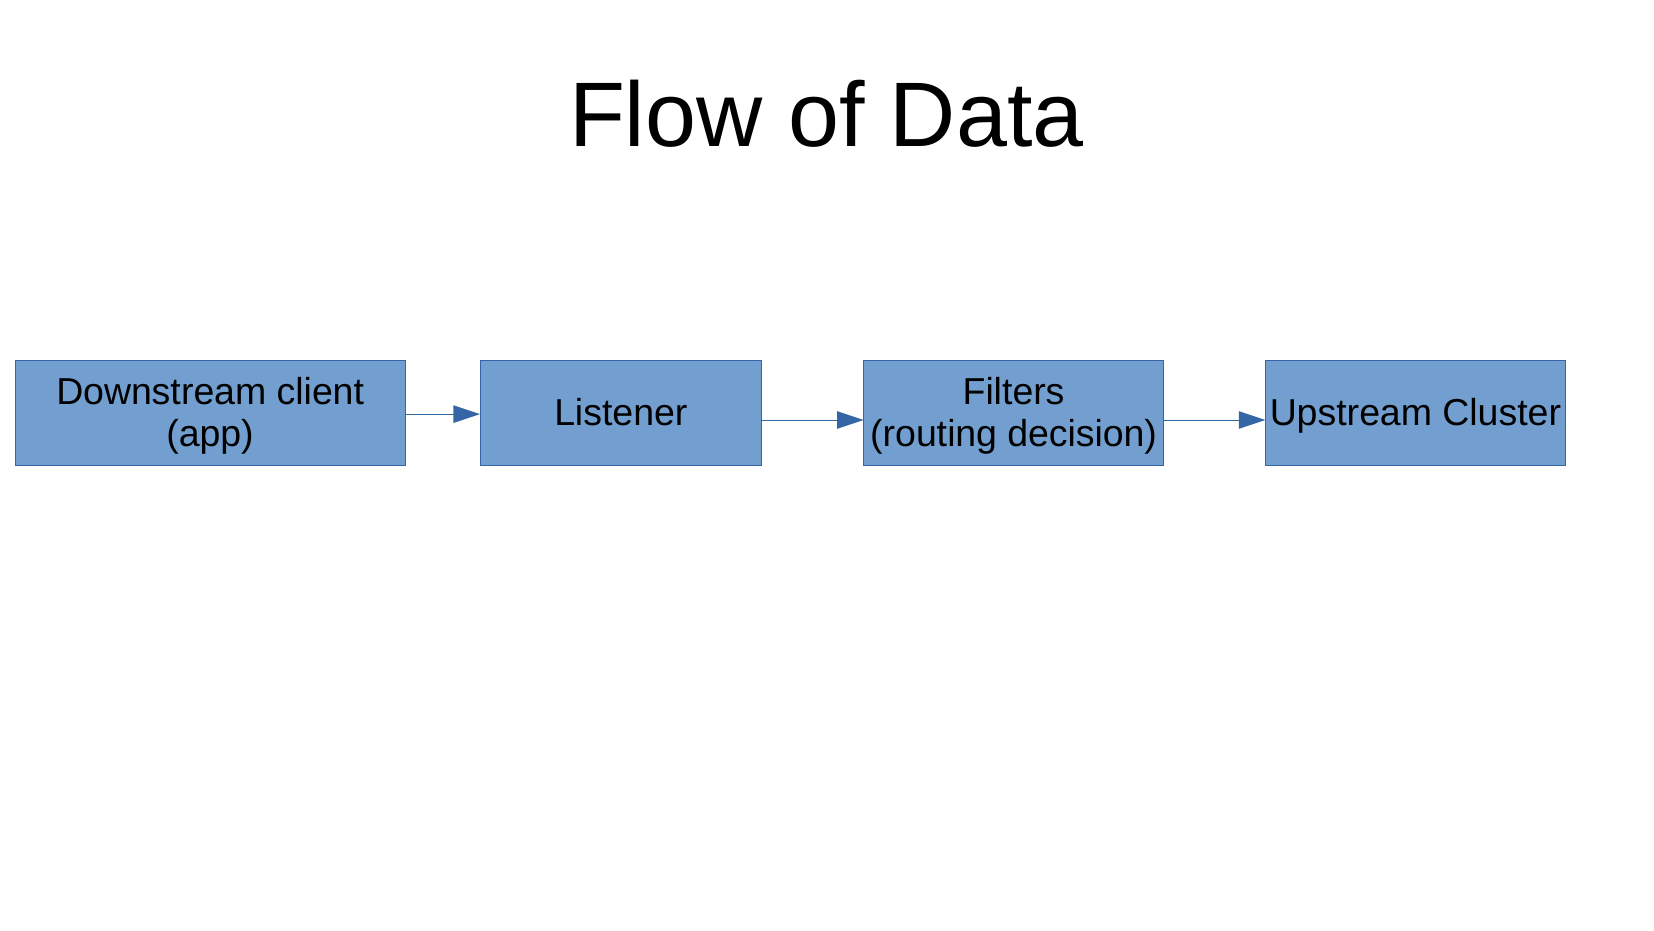

# Flow of Data
Downstream client
(app)
Listener
Filters
(routing decision)
Upstream Cluster